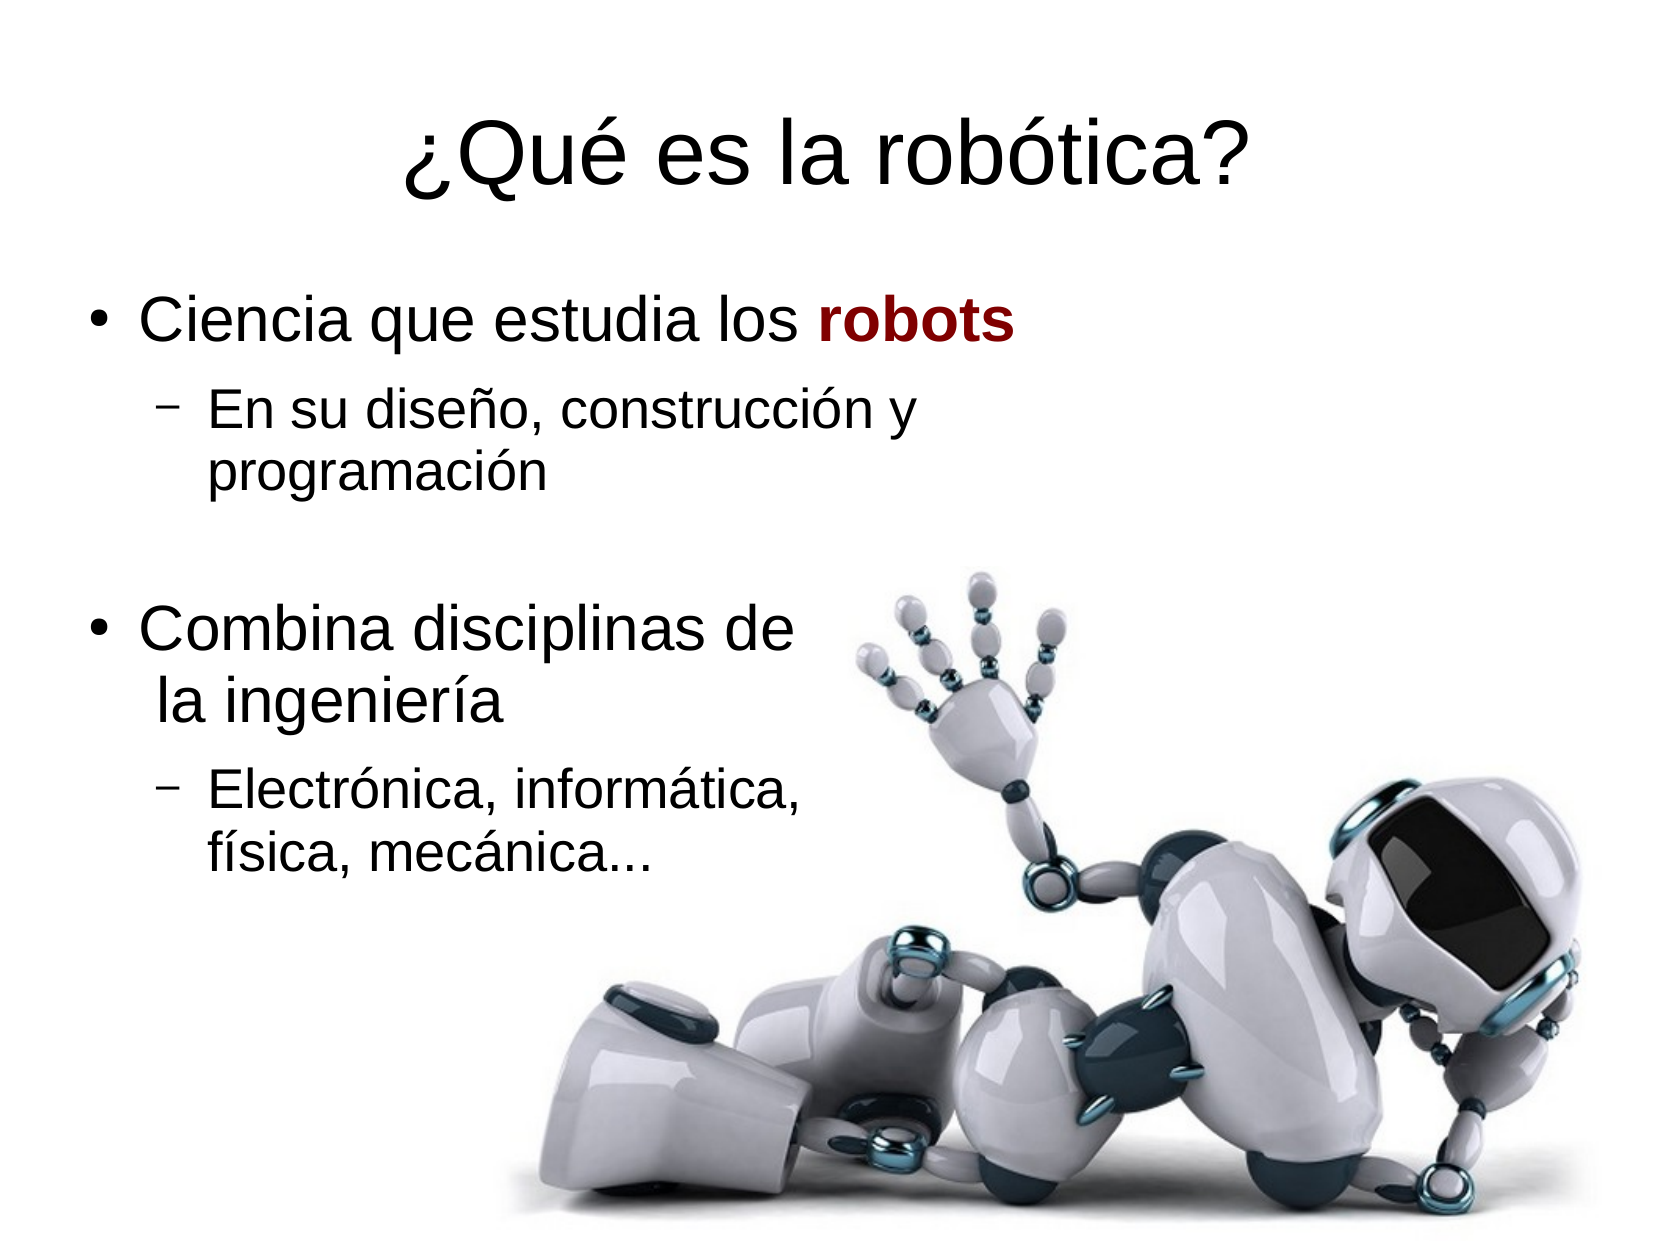

# ¿Qué es la robótica?
Ciencia que estudia los robots
En su diseño, construcción y programación
Combina disciplinas de
 la ingeniería
Electrónica, informática,
física, mecánica...